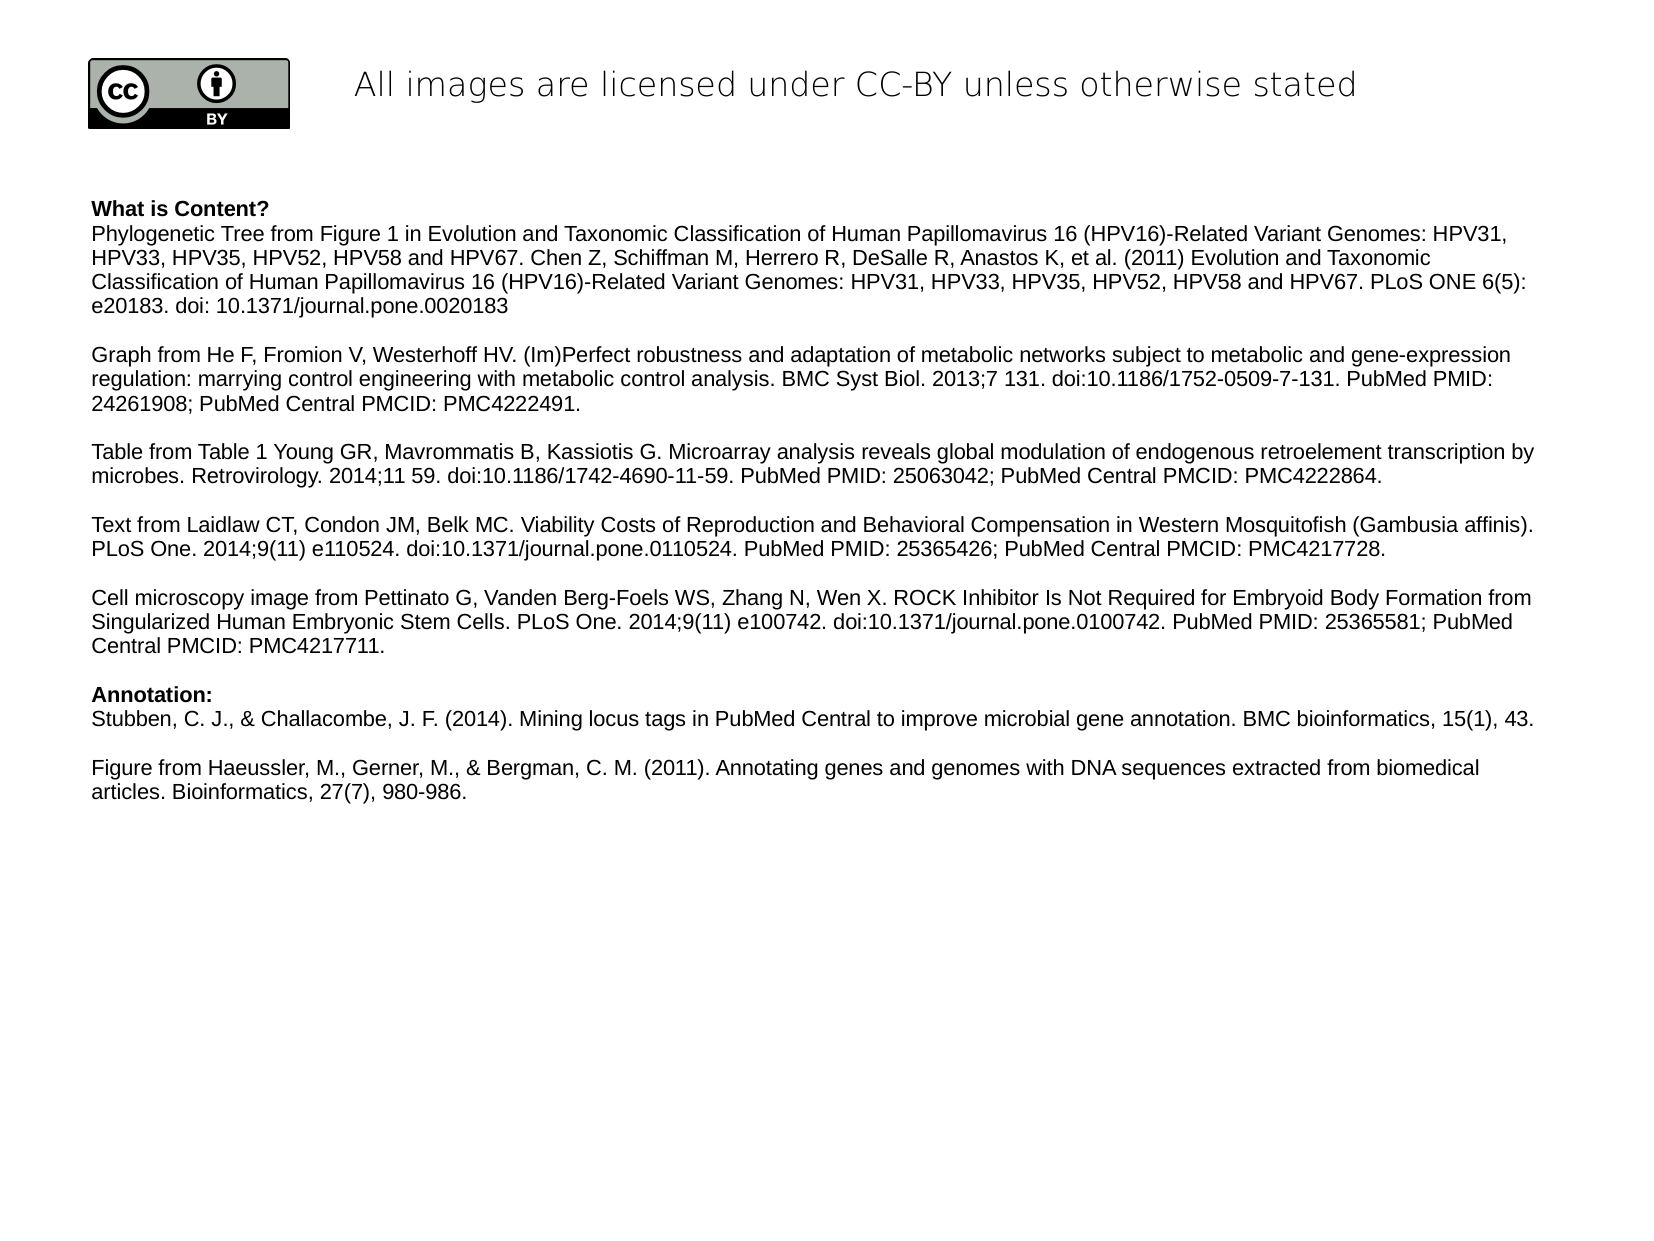

All images are licensed under CC-BY unless otherwise stated
What is Content?
Phylogenetic Tree from Figure 1 in Evolution and Taxonomic Classification of Human Papillomavirus 16 (HPV16)-Related Variant Genomes: HPV31, HPV33, HPV35, HPV52, HPV58 and HPV67. Chen Z, Schiffman M, Herrero R, DeSalle R, Anastos K, et al. (2011) Evolution and Taxonomic Classification of Human Papillomavirus 16 (HPV16)-Related Variant Genomes: HPV31, HPV33, HPV35, HPV52, HPV58 and HPV67. PLoS ONE 6(5): e20183. doi: 10.1371/journal.pone.0020183
Graph from He F, Fromion V, Westerhoff HV. (Im)Perfect robustness and adaptation of metabolic networks subject to metabolic and gene-expression regulation: marrying control engineering with metabolic control analysis. BMC Syst Biol. 2013;7 131. doi:10.1186/1752-0509-7-131. PubMed PMID: 24261908; PubMed Central PMCID: PMC4222491.
Table from Table 1 Young GR, Mavrommatis B, Kassiotis G. Microarray analysis reveals global modulation of endogenous retroelement transcription by microbes. Retrovirology. 2014;11 59. doi:10.1186/1742-4690-11-59. PubMed PMID: 25063042; PubMed Central PMCID: PMC4222864.
Text from Laidlaw CT, Condon JM, Belk MC. Viability Costs of Reproduction and Behavioral Compensation in Western Mosquitofish (Gambusia affinis). PLoS One. 2014;9(11) e110524. doi:10.1371/journal.pone.0110524. PubMed PMID: 25365426; PubMed Central PMCID: PMC4217728.
Cell microscopy image from Pettinato G, Vanden Berg-Foels WS, Zhang N, Wen X. ROCK Inhibitor Is Not Required for Embryoid Body Formation from Singularized Human Embryonic Stem Cells. PLoS One. 2014;9(11) e100742. doi:10.1371/journal.pone.0100742. PubMed PMID: 25365581; PubMed Central PMCID: PMC4217711.
Annotation:
Stubben, C. J., & Challacombe, J. F. (2014). Mining locus tags in PubMed Central to improve microbial gene annotation. BMC bioinformatics, 15(1), 43.
Figure from Haeussler, M., Gerner, M., & Bergman, C. M. (2011). Annotating genes and genomes with DNA sequences extracted from biomedical articles. Bioinformatics, 27(7), 980-986.